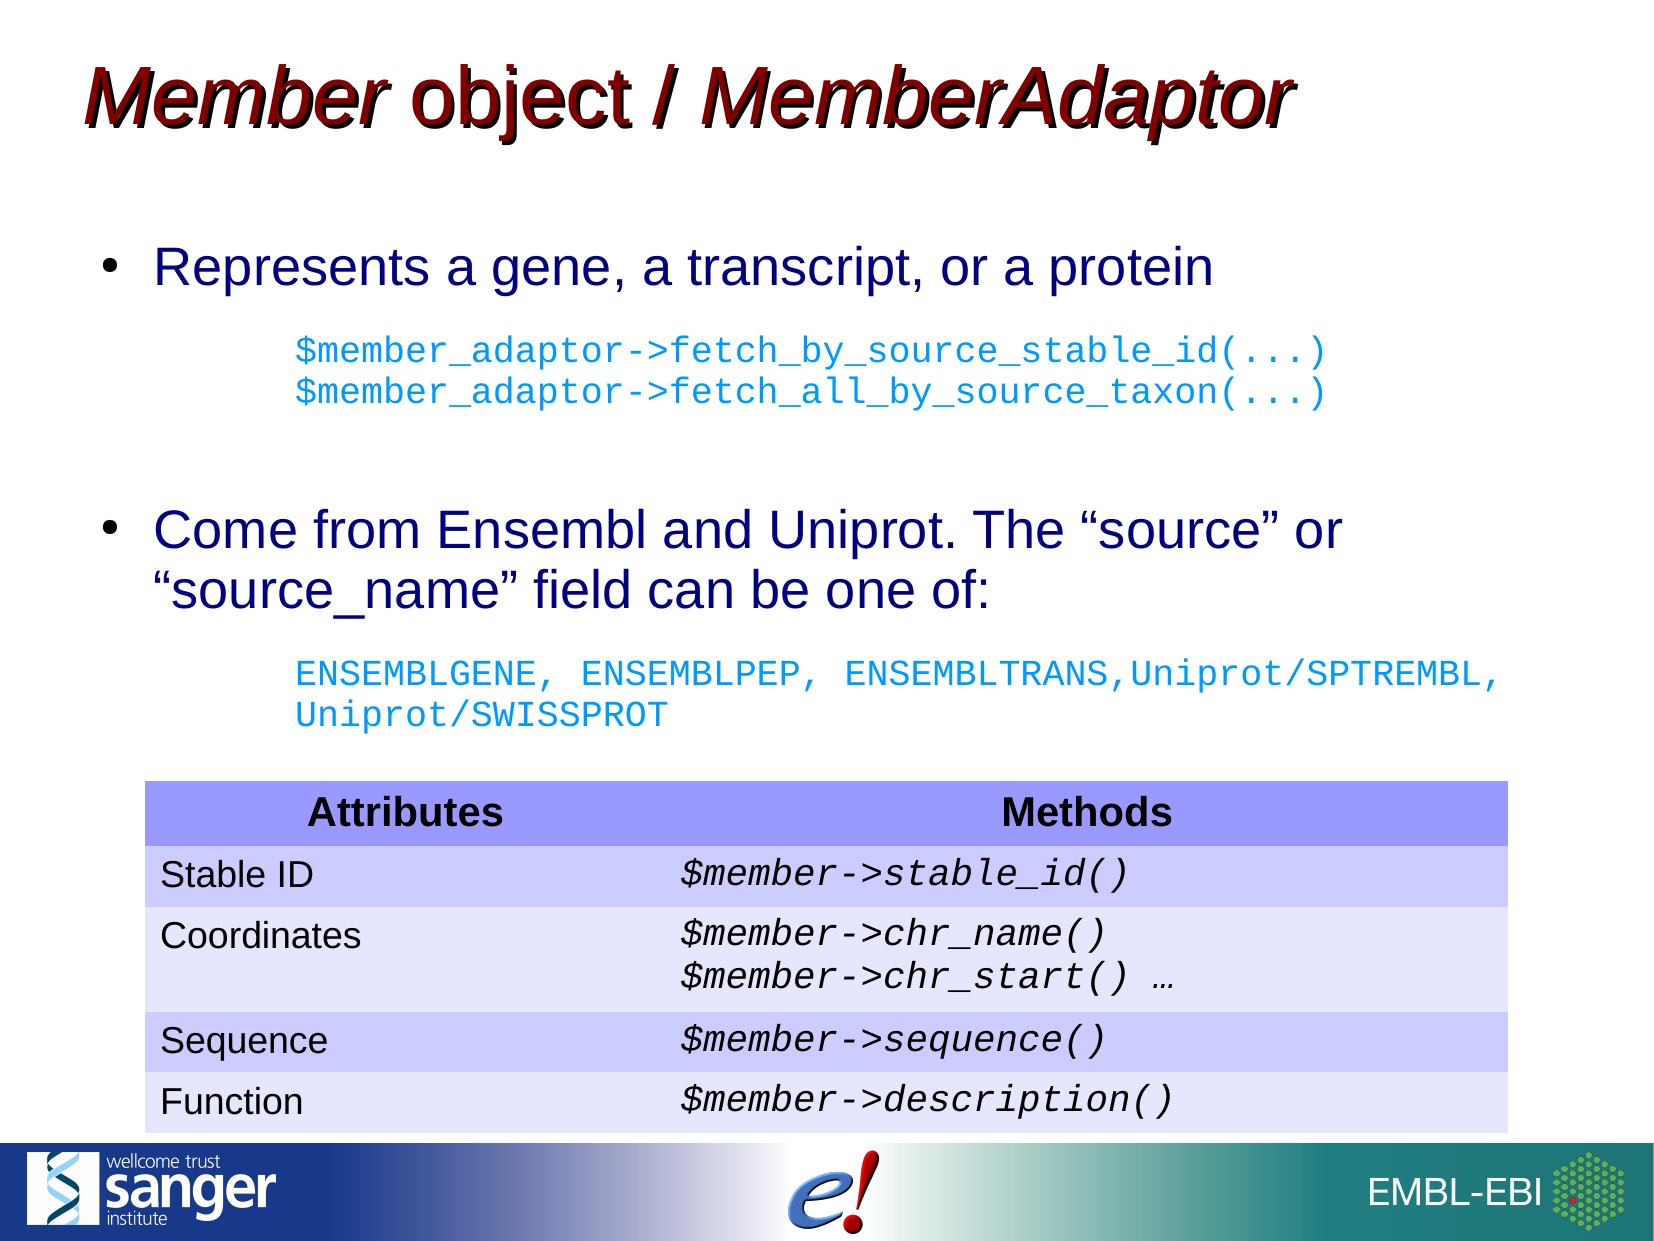

# Member object / MemberAdaptor
Represents a gene, a transcript, or a protein
$member_adaptor->fetch_by_source_stable_id(...)
$member_adaptor->fetch_all_by_source_taxon(...)
Come from Ensembl and Uniprot. The “source” or “source_name” field can be one of:
ENSEMBLGENE, ENSEMBLPEP, ENSEMBLTRANS,Uniprot/SPTREMBL, Uniprot/SWISSPROT
| Attributes | Methods |
| --- | --- |
| Stable ID | $member->stable\_id() |
| Coordinates | $member->chr\_name() $member->chr\_start() … |
| Sequence | $member->sequence() |
| Function | $member->description() |